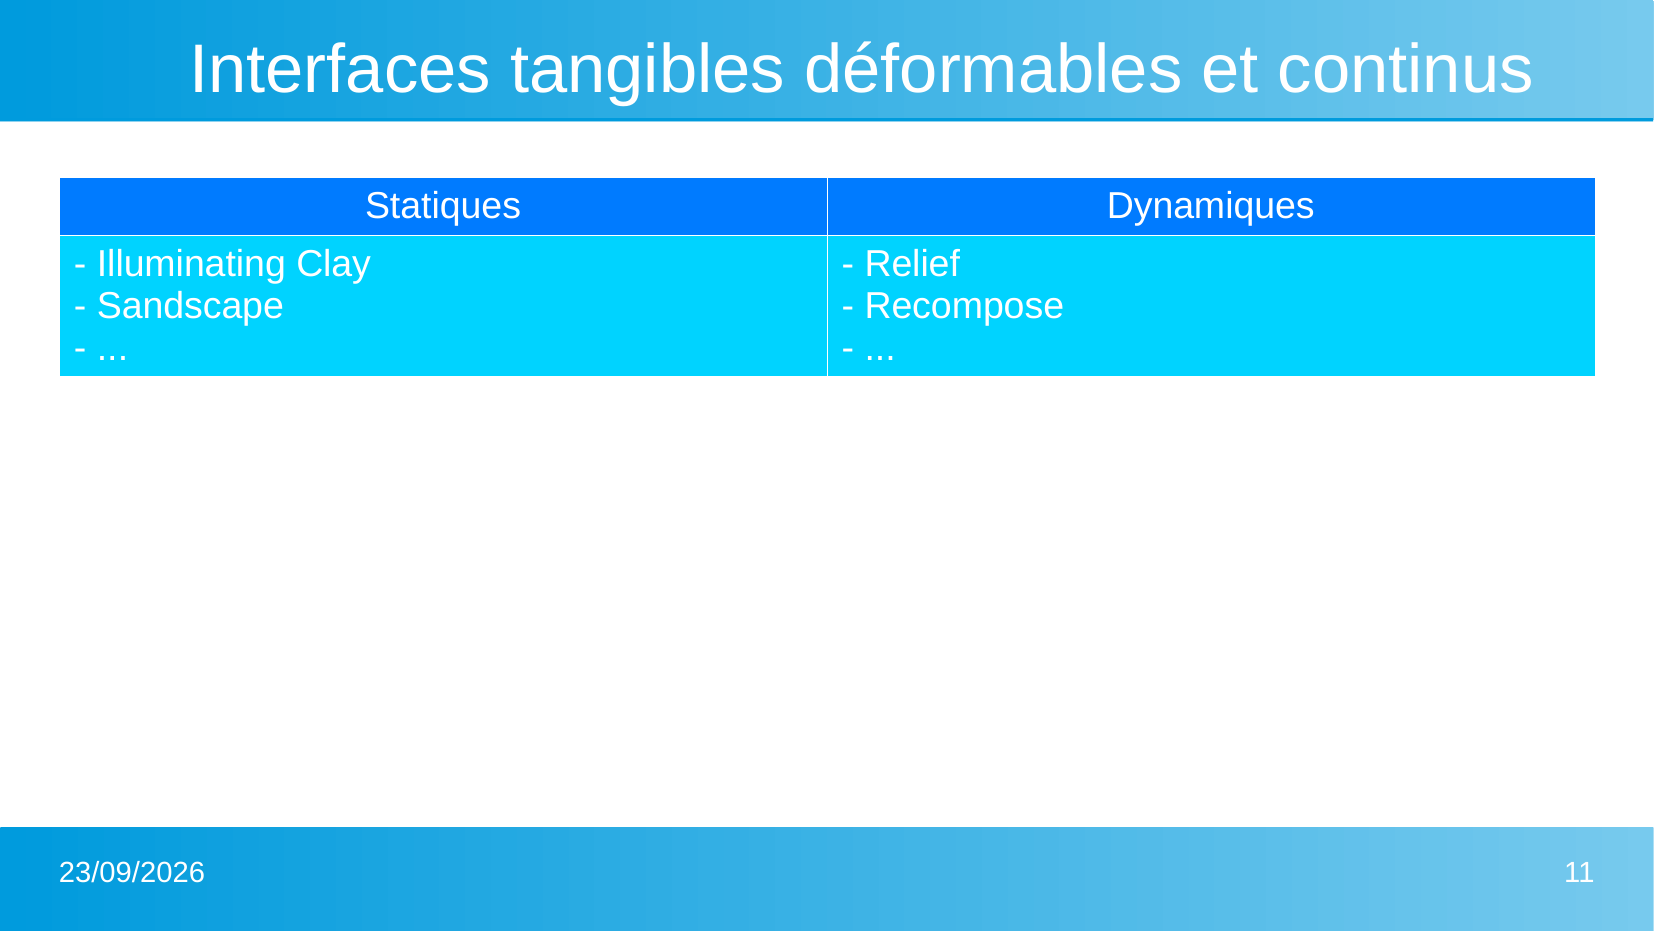

# Interfaces tangibles déformables et continus
| Statiques | Dynamiques |
| --- | --- |
| - Illuminating Clay - Sandscape - ... | - Relief - Recompose - ... |
11